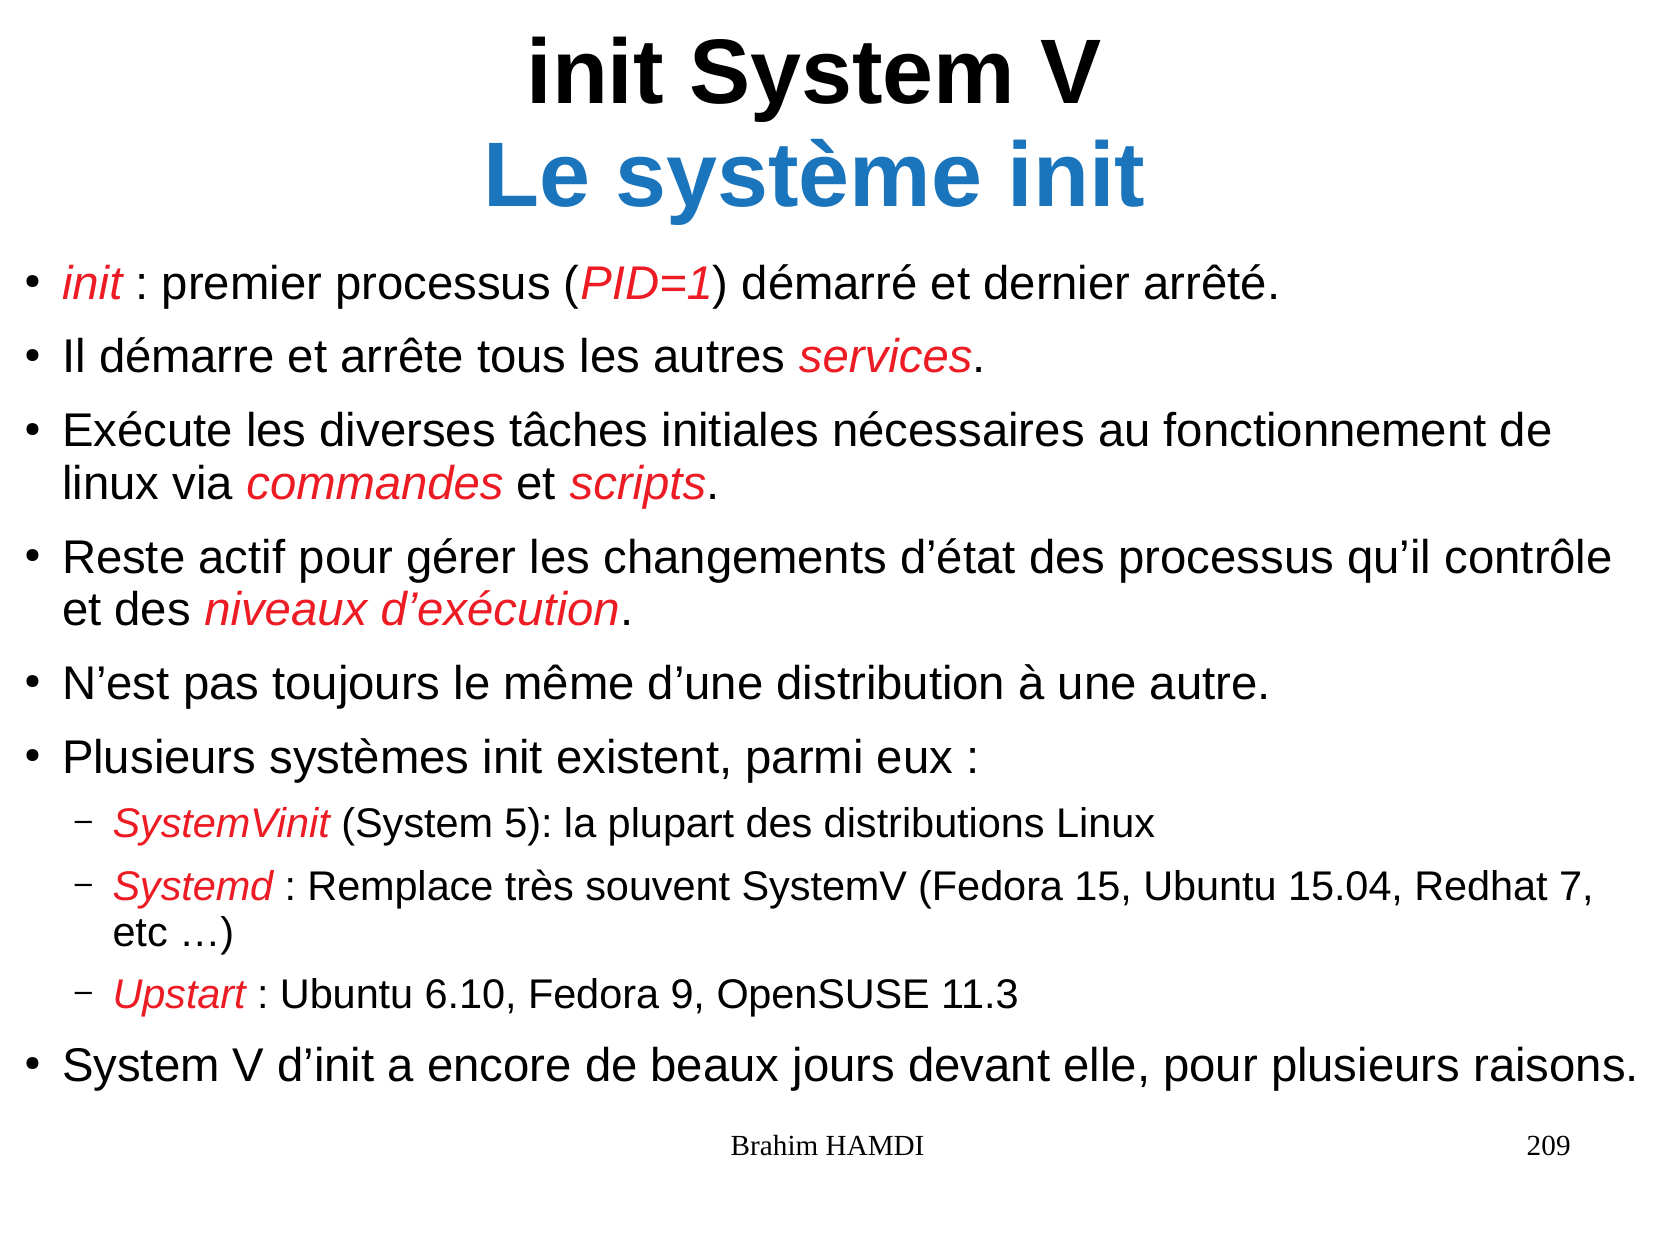

# init System V Le système init
init : premier processus (PID=1) démarré et dernier arrêté.
Il démarre et arrête tous les autres services.
Exécute les diverses tâches initiales nécessaires au fonctionnement de linux via commandes et scripts.
Reste actif pour gérer les changements d’état des processus qu’il contrôle et des niveaux d’exécution.
N’est pas toujours le même d’une distribution à une autre.
Plusieurs systèmes init existent, parmi eux :
SystemVinit (System 5): la plupart des distributions Linux
Systemd : Remplace très souvent SystemV (Fedora 15, Ubuntu 15.04, Redhat 7, etc …)
Upstart : Ubuntu 6.10, Fedora 9, OpenSUSE 11.3
System V d’init a encore de beaux jours devant elle, pour plusieurs raisons.
Brahim HAMDI
209